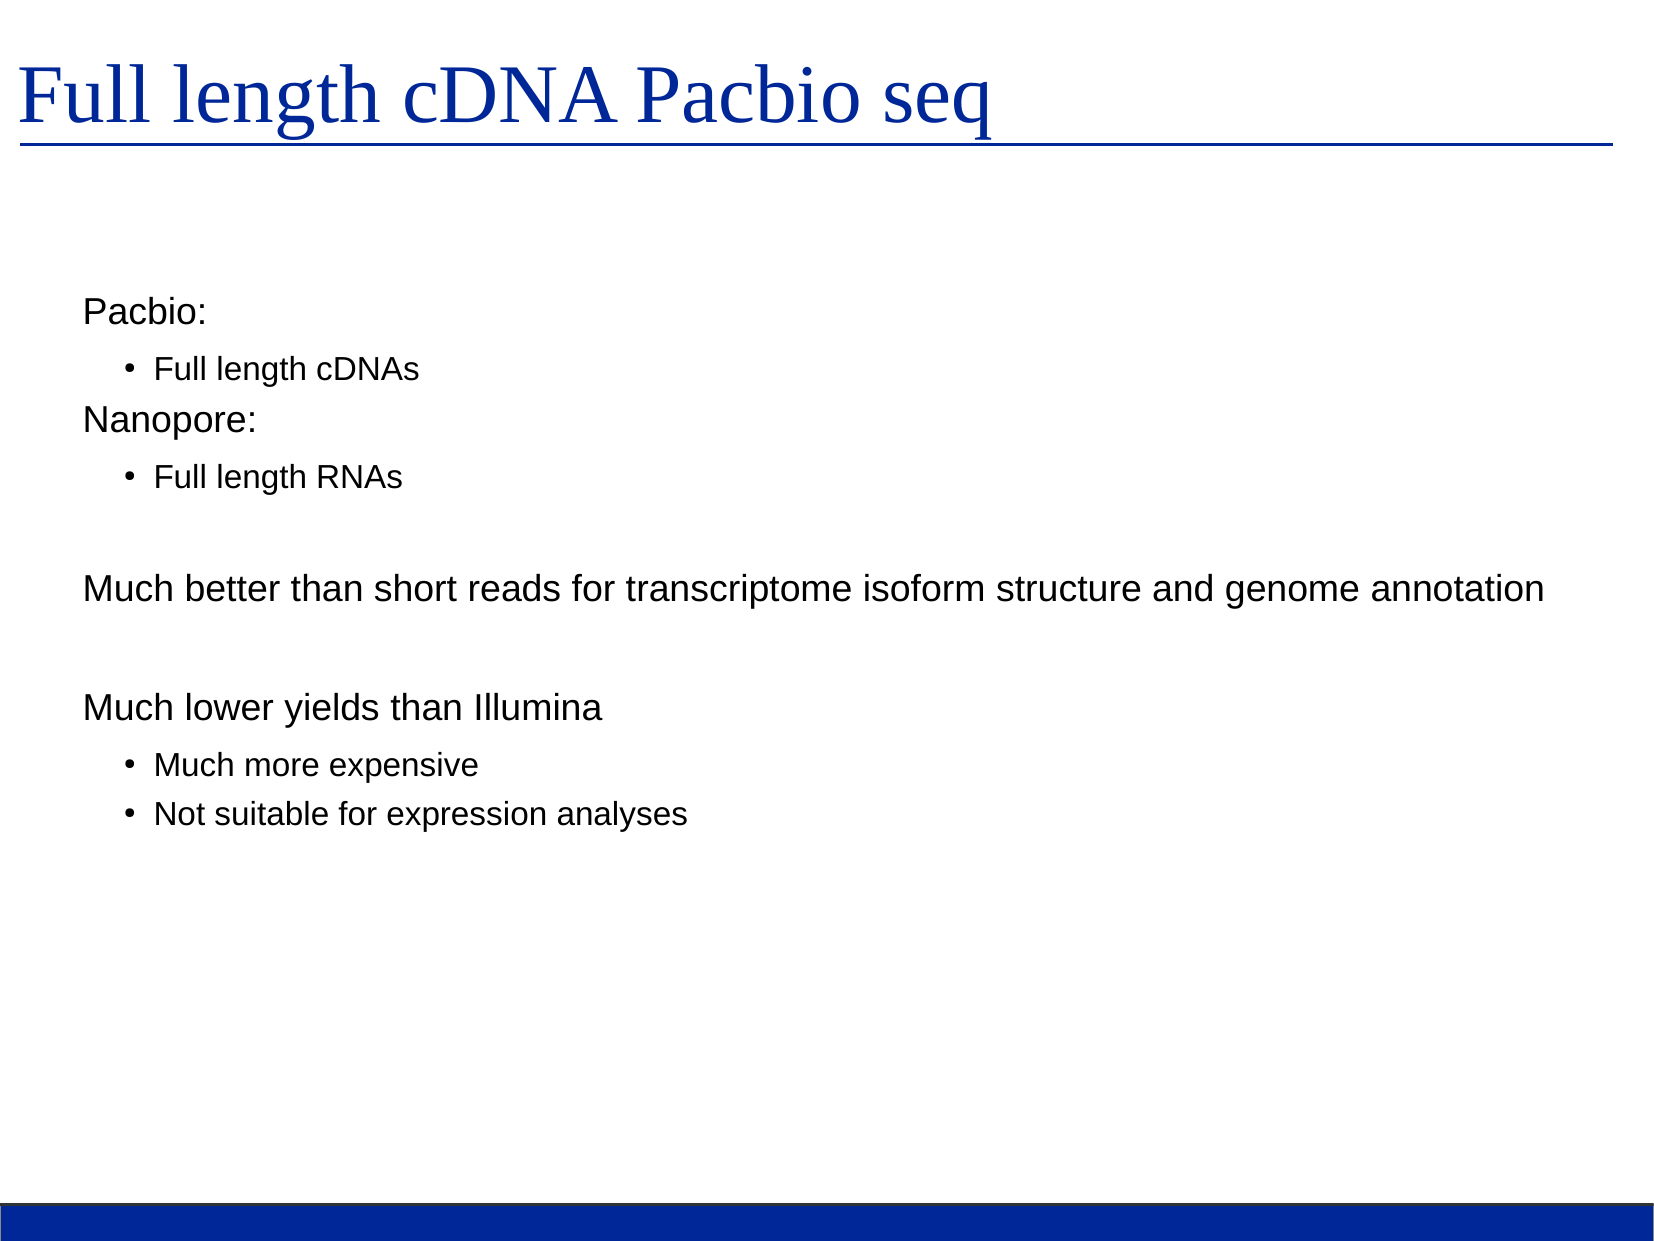

# Full length cDNA Pacbio seq
Pacbio:
Full length cDNAs
Nanopore:
Full length RNAs
Much better than short reads for transcriptome isoform structure and genome annotation
Much lower yields than Illumina
Much more expensive
Not suitable for expression analyses